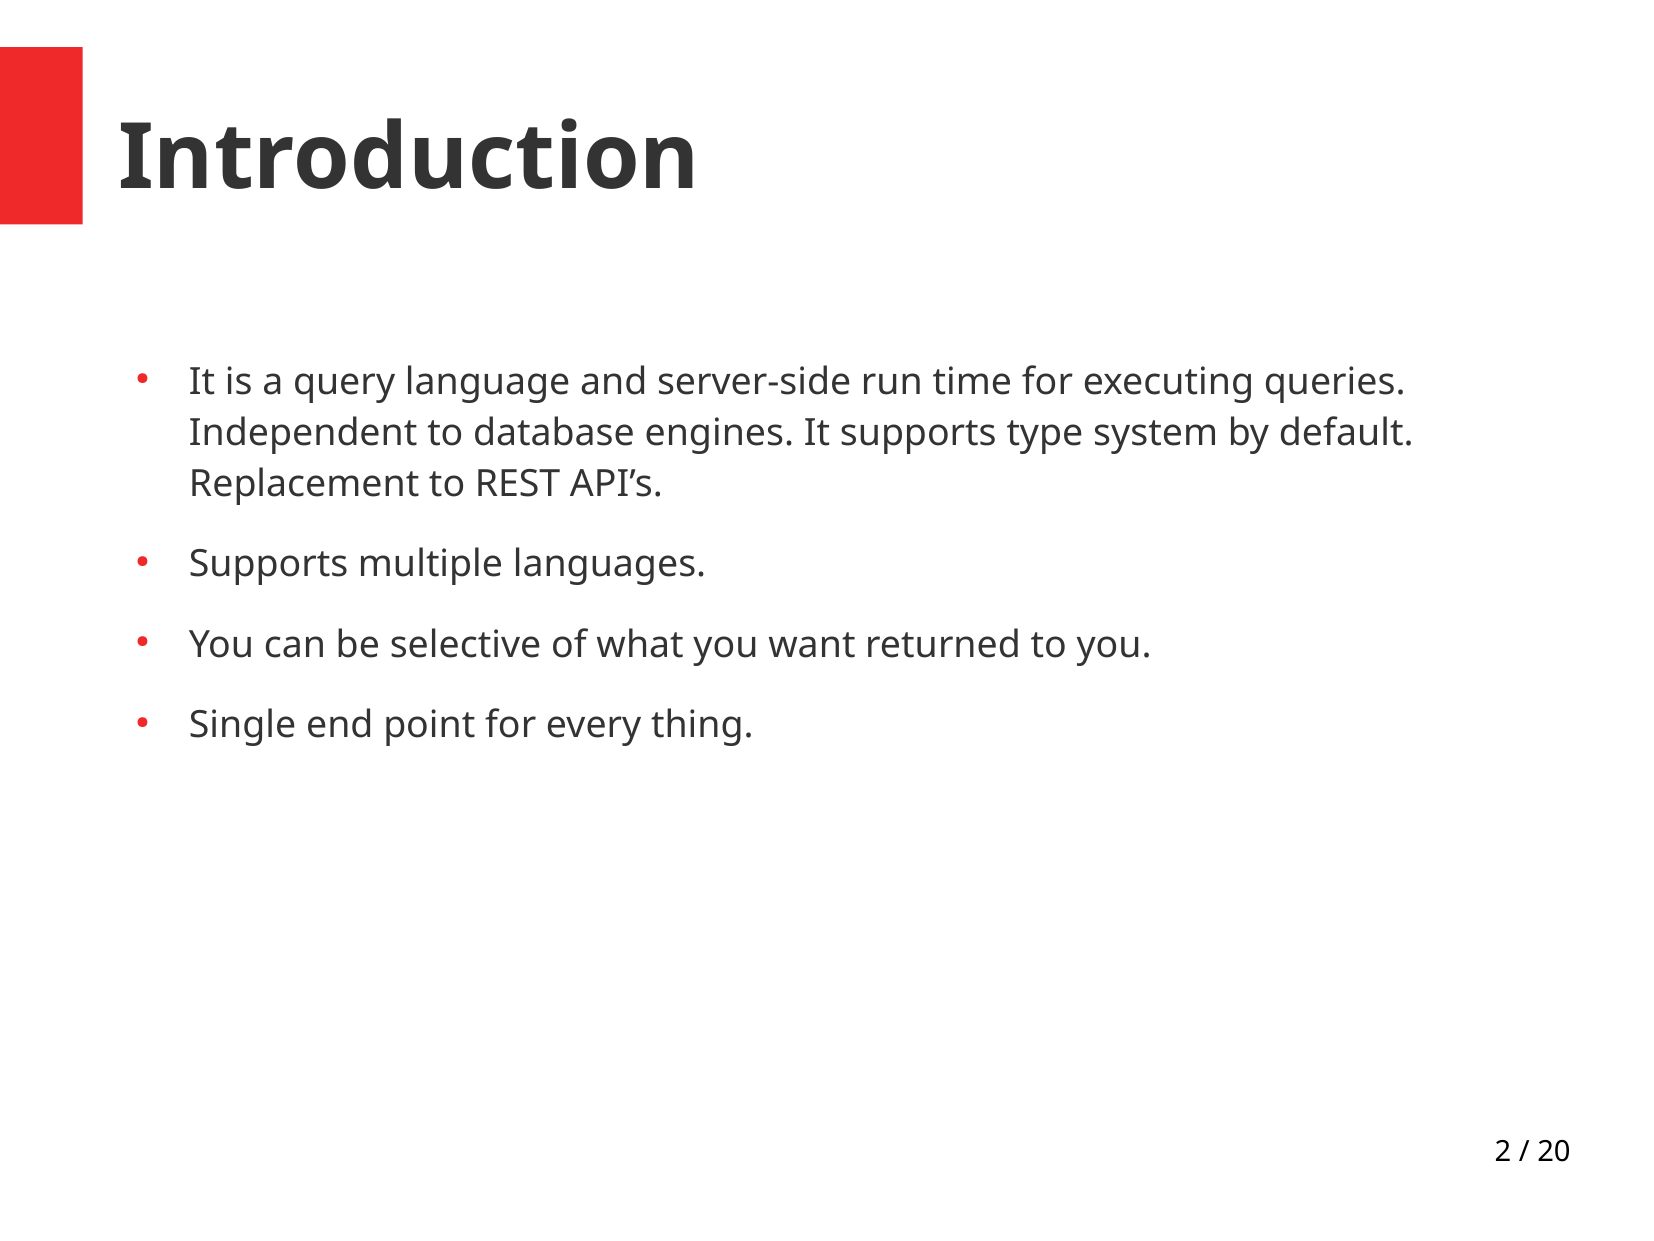

# Introduction
It is a query language and server-side run time for executing queries. Independent to database engines. It supports type system by default. Replacement to REST API’s.
Supports multiple languages.
You can be selective of what you want returned to you.
Single end point for every thing.
2